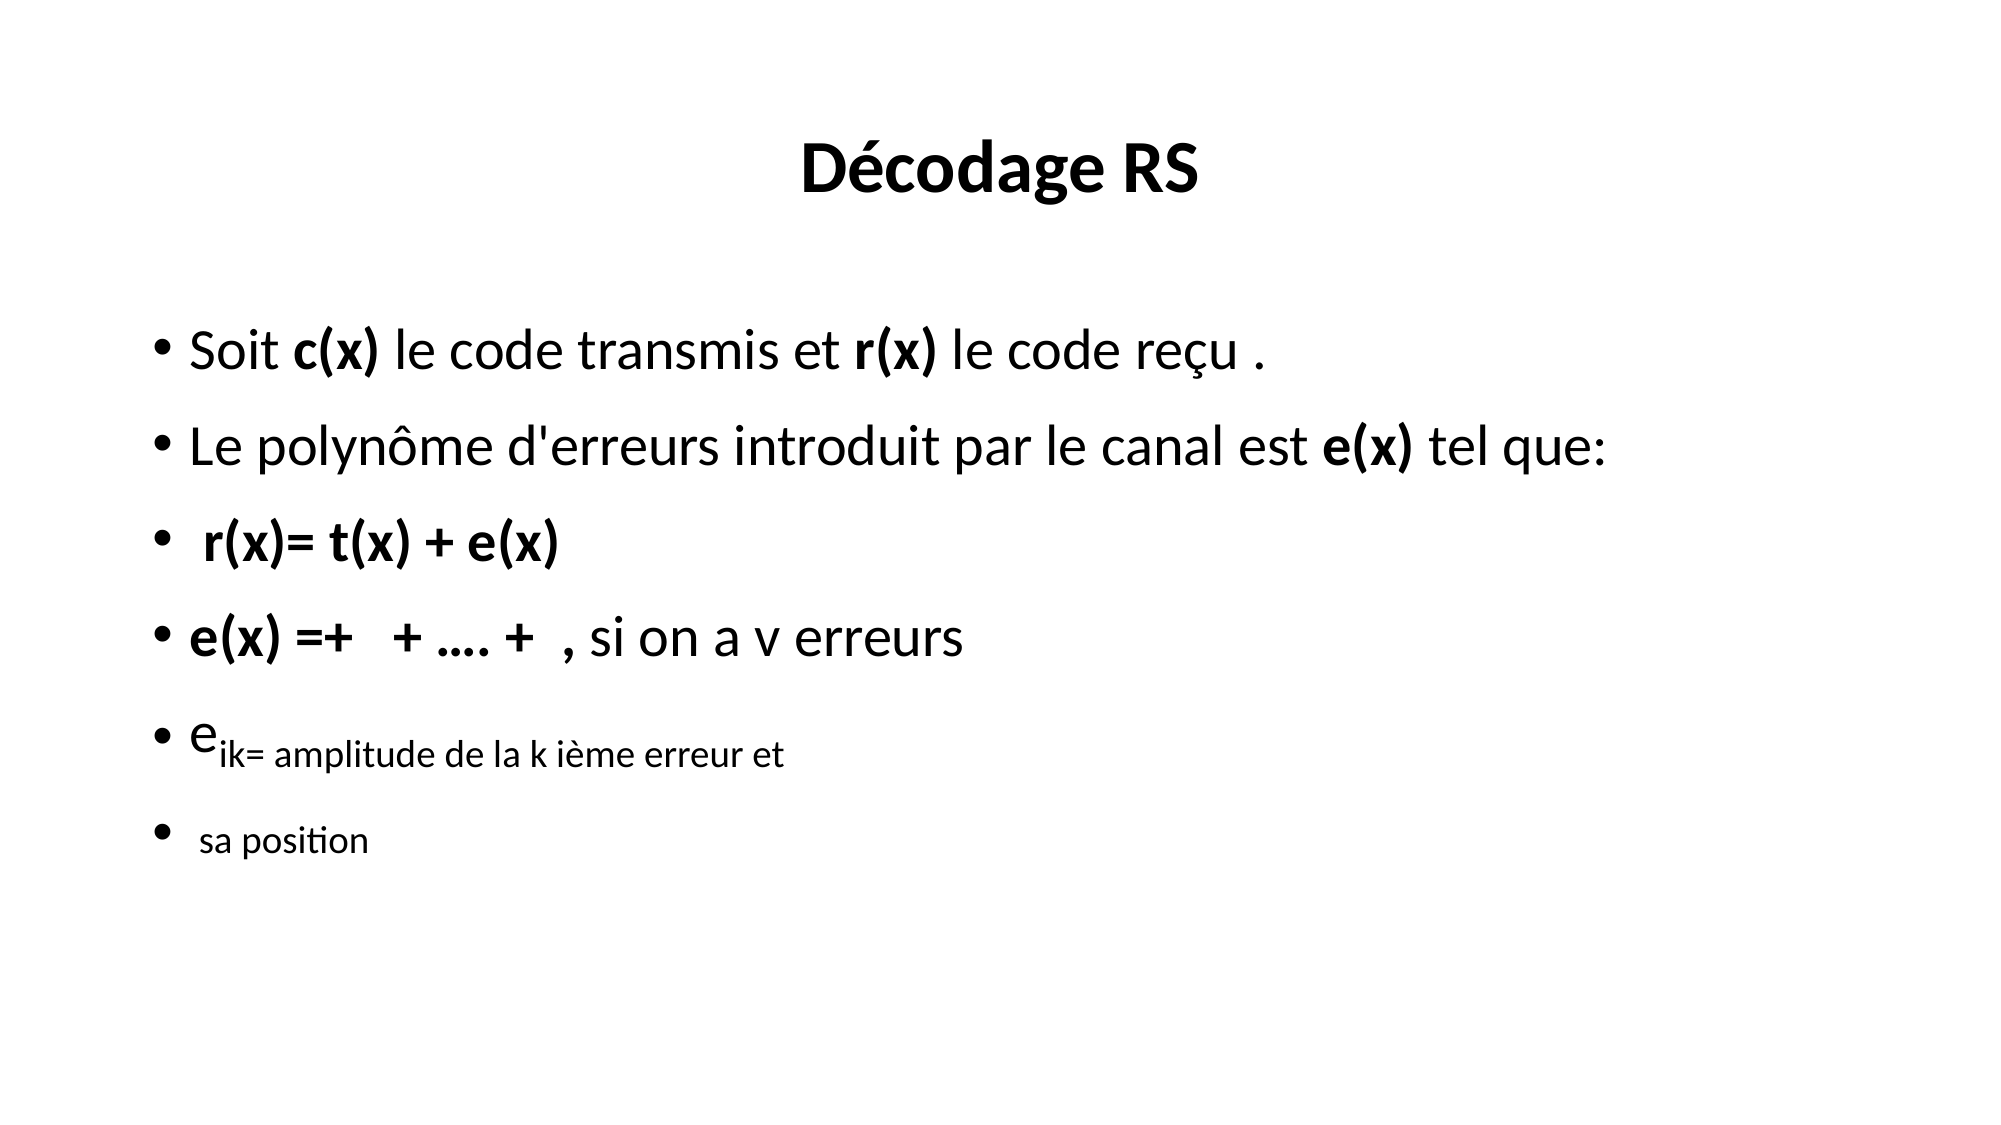

# Décodage RS
Soit c(x) le code transmis et r(x) le code reçu .
Le polynôme d'erreurs introduit par le canal est e(x) tel que:
 r(x)= t(x) + e(x)
e(x) =+ + …. + , si on a v erreurs
eik= amplitude de la k ième erreur et
 sa position